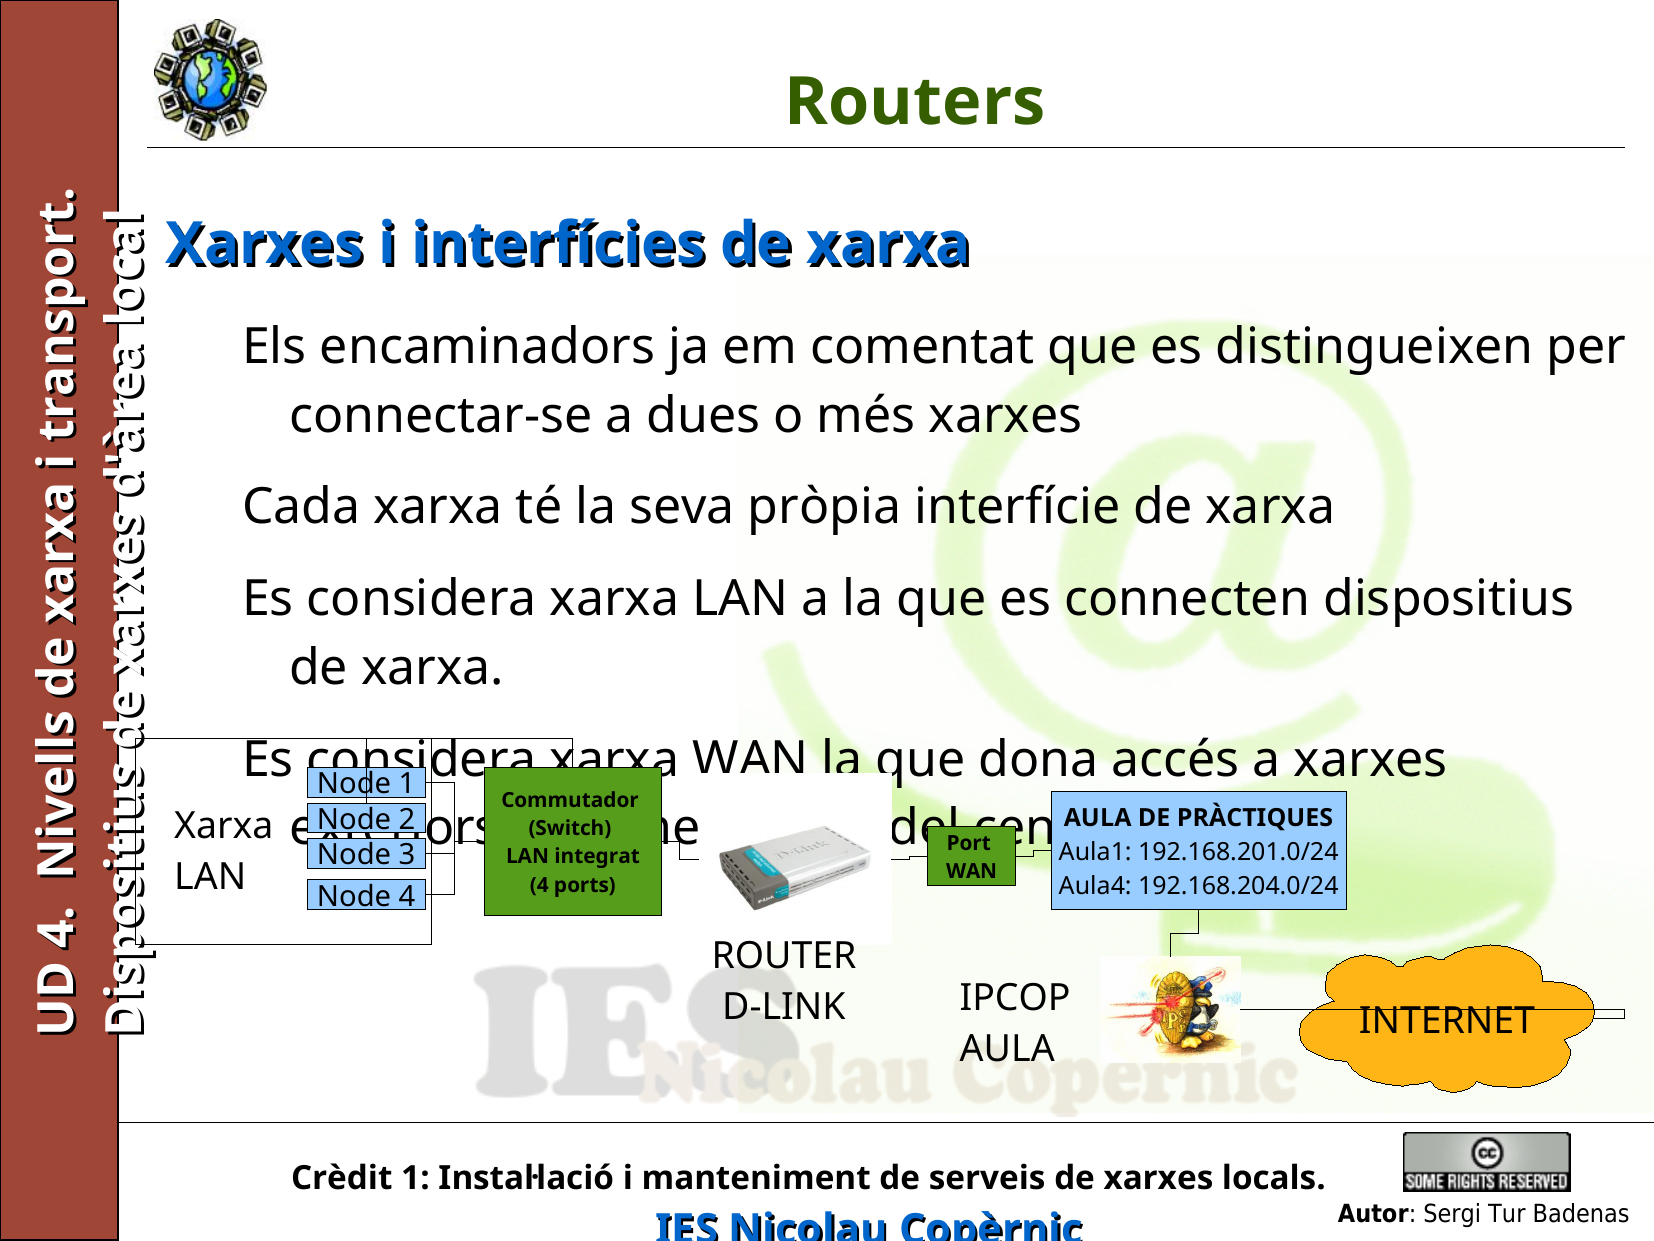

# Routers
Xarxes i interfícies de xarxa
Els encaminadors ja em comentat que es distingueixen per connectar-se a dues o més xarxes
Cada xarxa té la seva pròpia interfície de xarxa
Es considera xarxa LAN a la que es connecten dispositius de xarxa.
Es considera xarxa WAN la que dona accés a xarxes exteriors (Internet, xarxa del centre...)
Node 1
Commutador
(Switch)
LAN integrat
(4 ports)
Xarxa
LAN
AULA DE PRÀCTIQUES
Aula1: 192.168.201.0/24
Aula4: 192.168.204.0/24
Node 2
Port
WAN
Node 3
Node 4
ROUTER
D-LINK
INTERNET
IPCOP
AULA